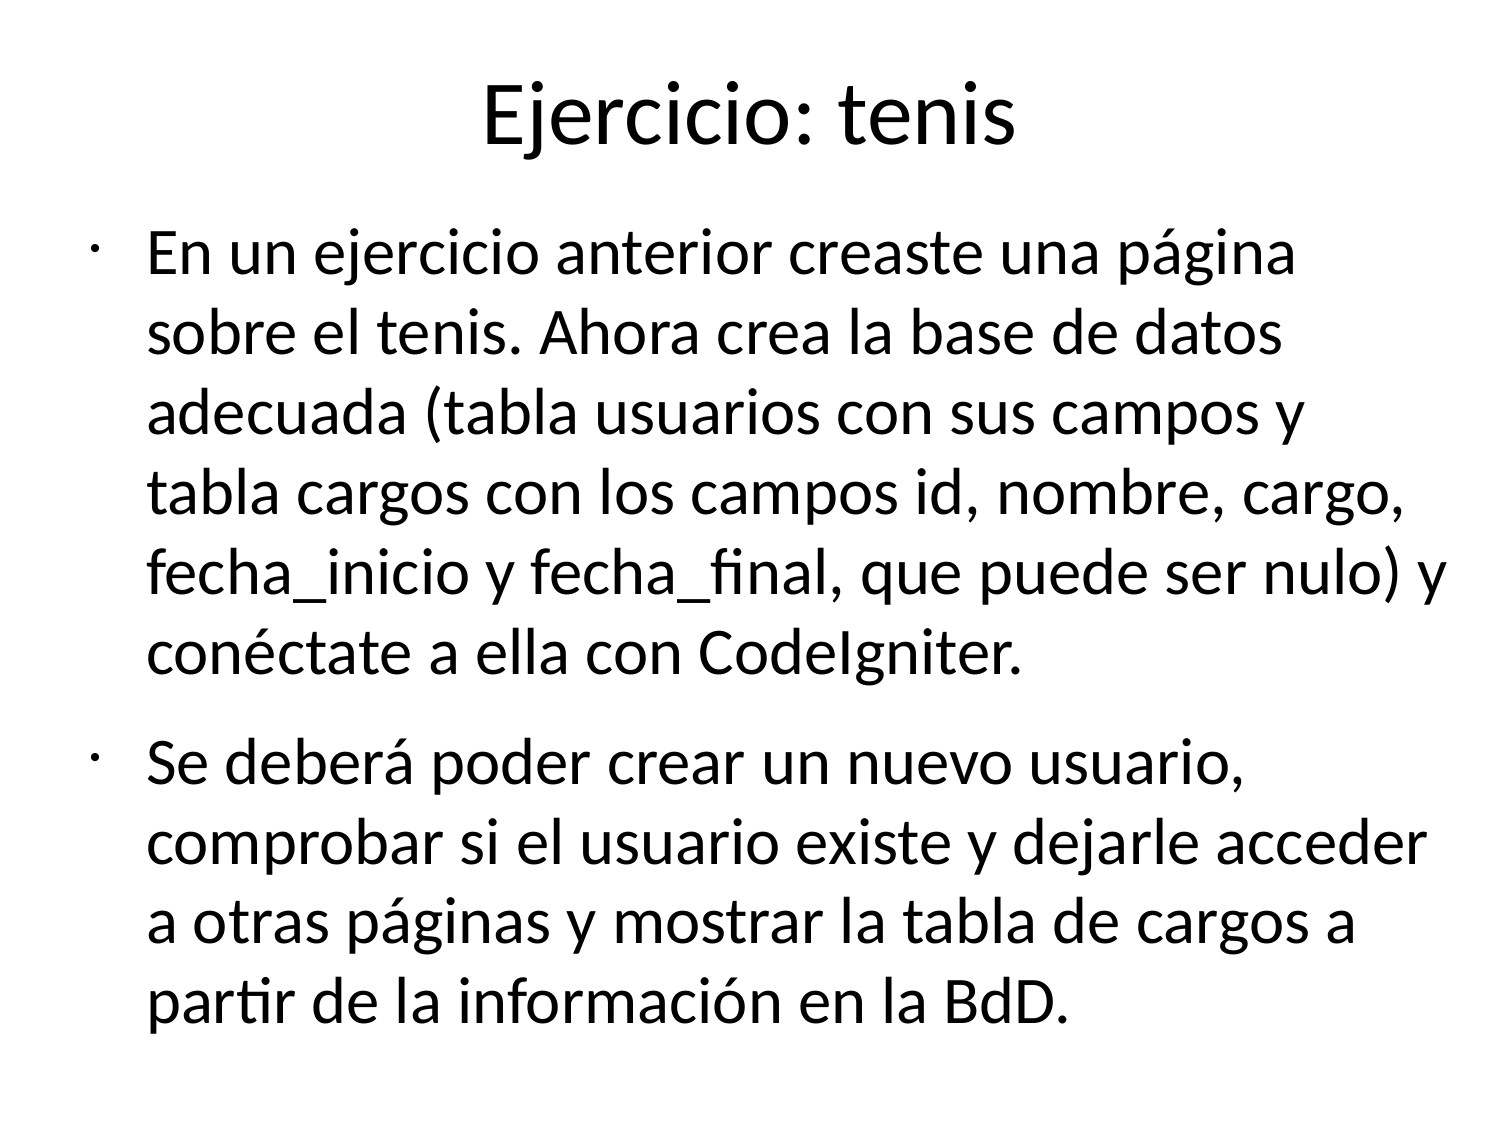

# Ejercicio: tenis
En un ejercicio anterior creaste una página sobre el tenis. Ahora crea la base de datos adecuada (tabla usuarios con sus campos y tabla cargos con los campos id, nombre, cargo, fecha_inicio y fecha_final, que puede ser nulo) y conéctate a ella con CodeIgniter.
Se deberá poder crear un nuevo usuario, comprobar si el usuario existe y dejarle acceder a otras páginas y mostrar la tabla de cargos a partir de la información en la BdD.